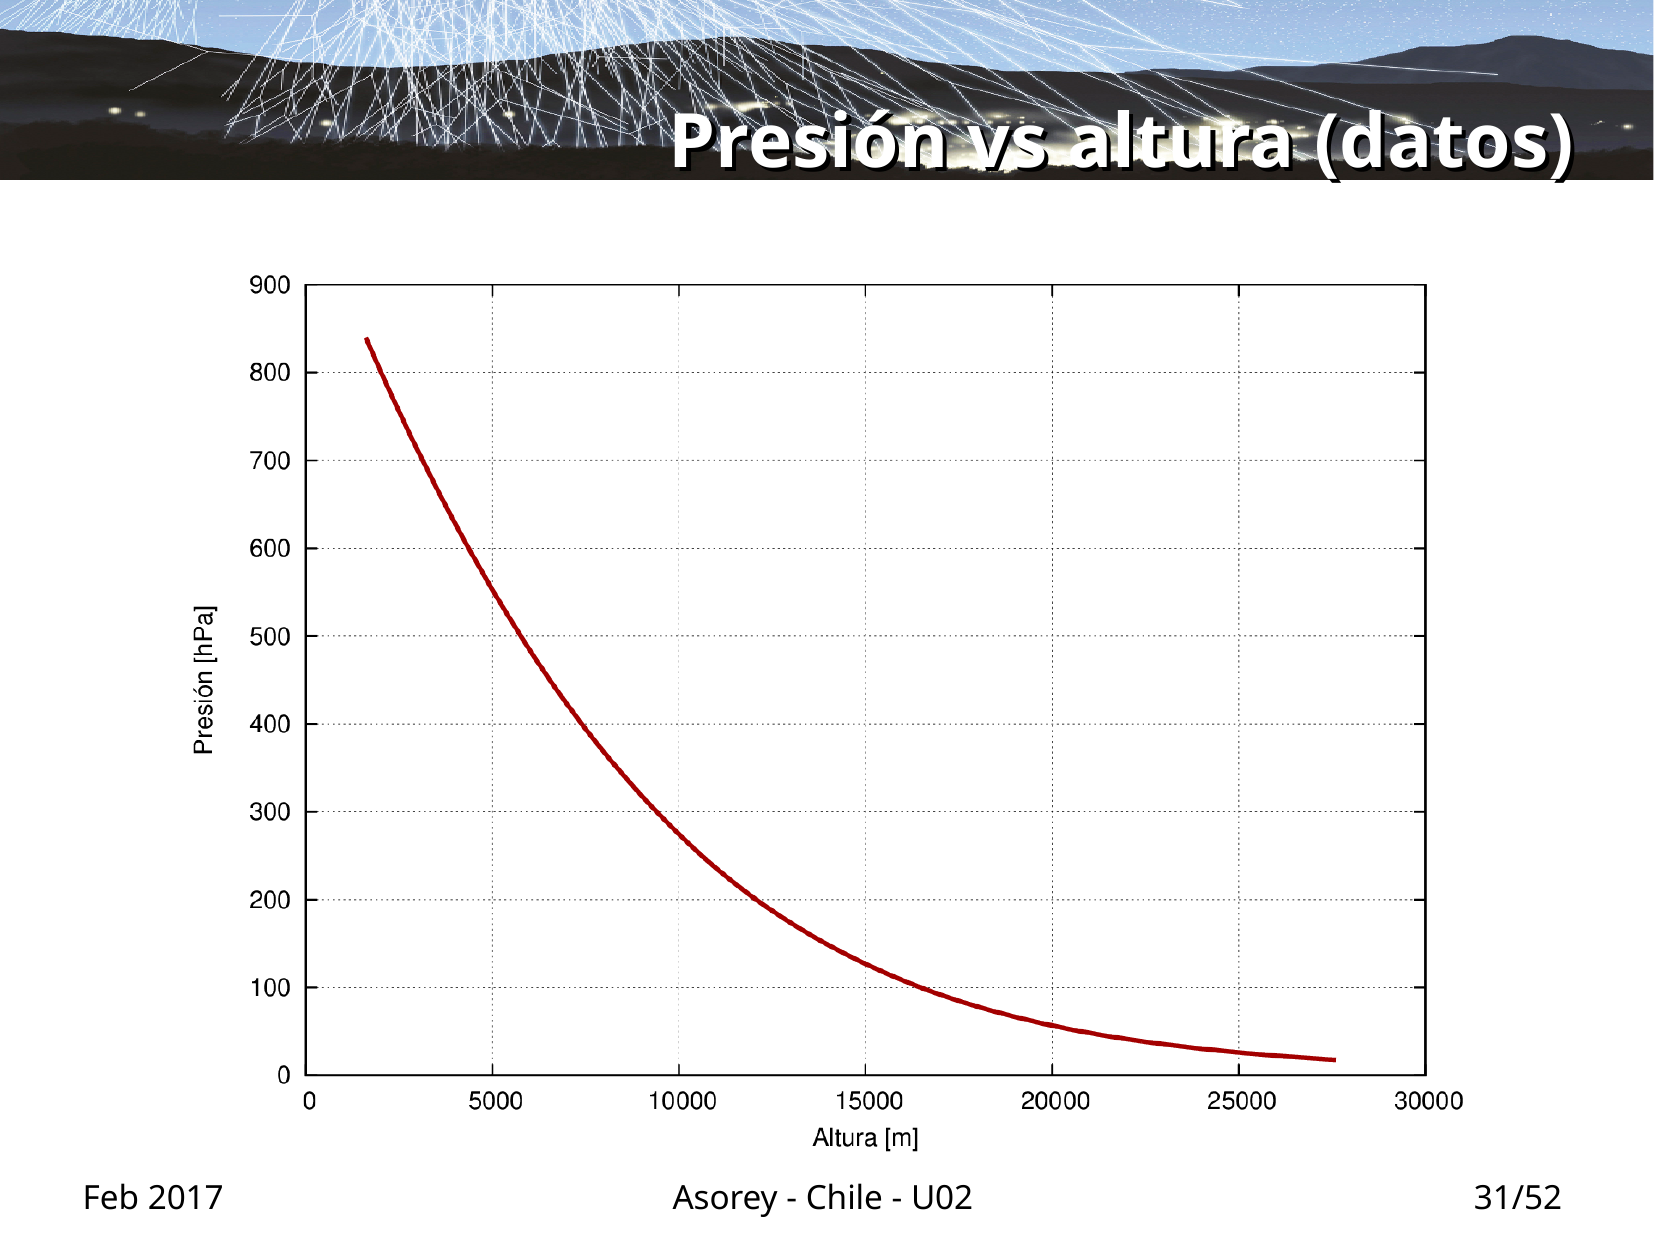

# Presión vs altura (datos)
Feb 2017
Asorey - Chile - U02
31